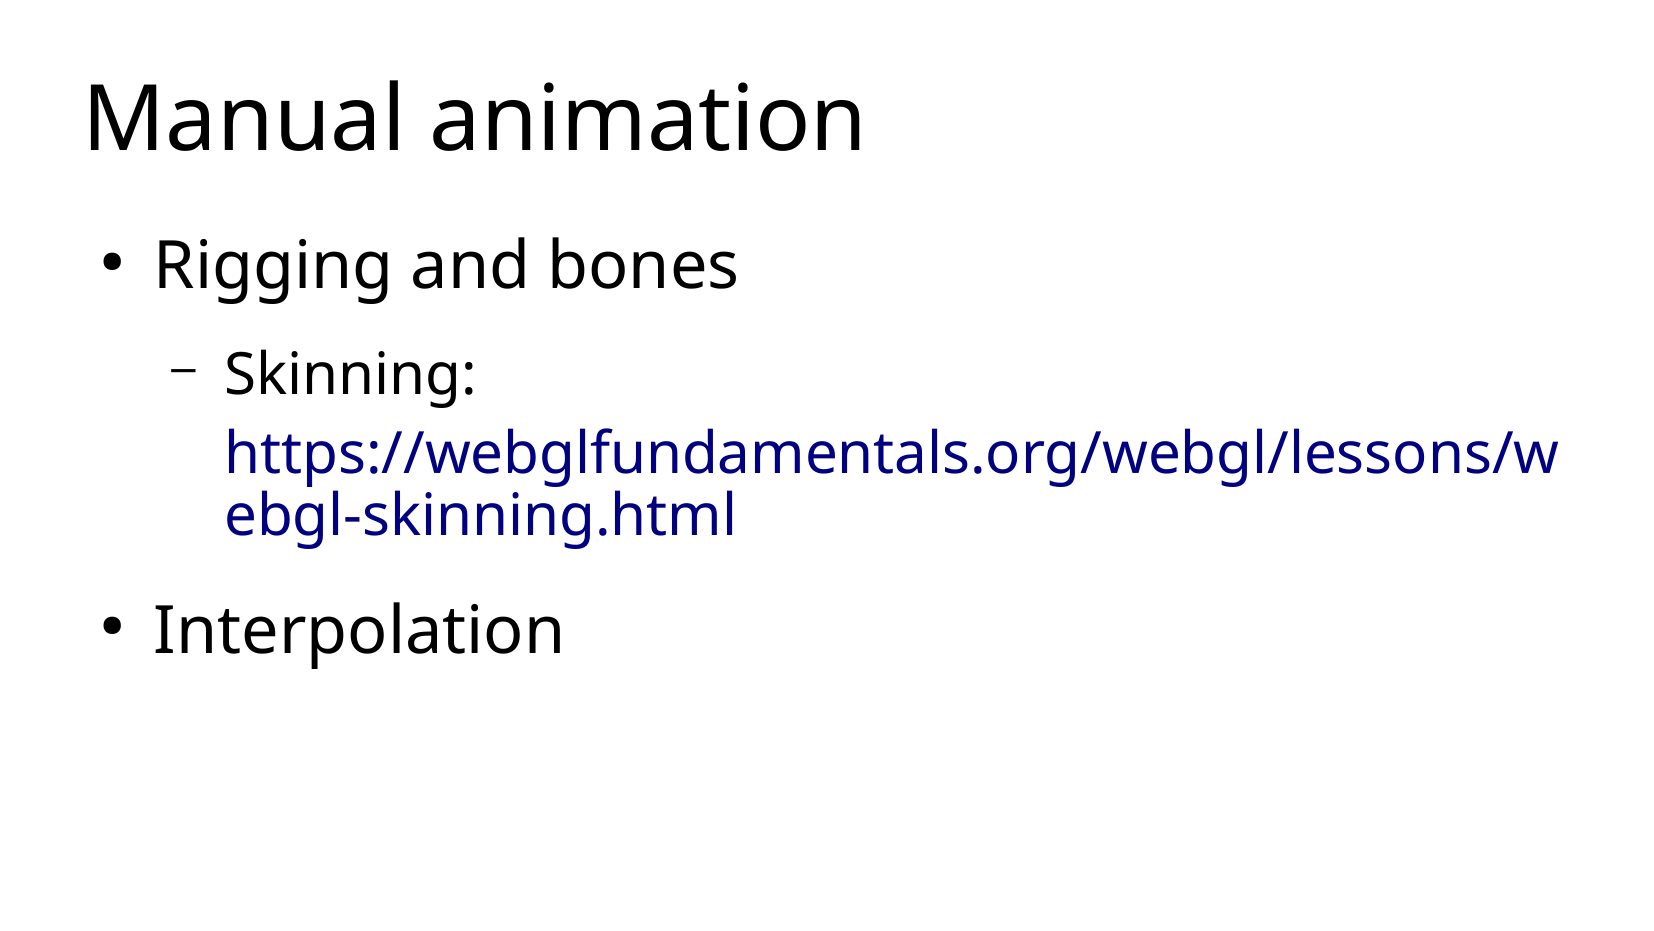

# Manual animation
Rigging and bones
Skinning: https://webglfundamentals.org/webgl/lessons/webgl-skinning.html
Interpolation